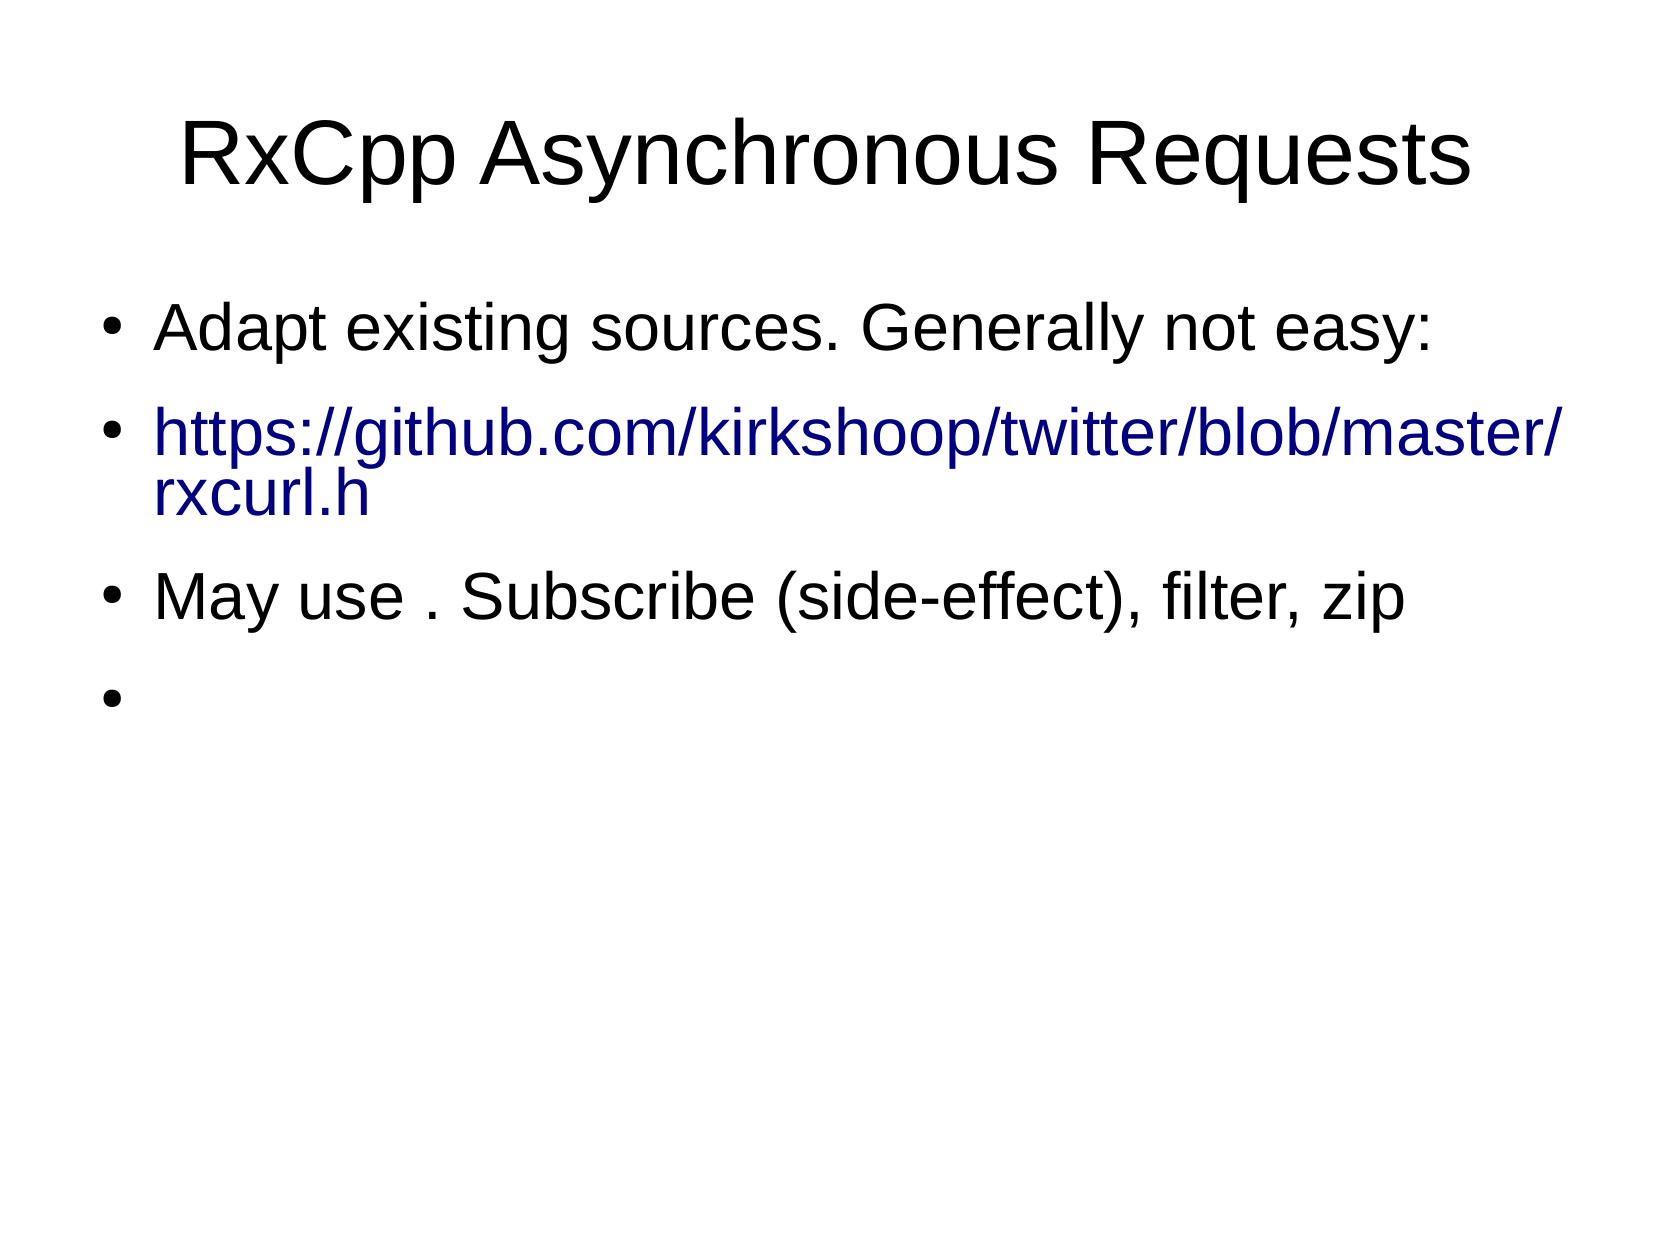

# RxCpp Asynchronous Requests
Adapt existing sources. Generally not easy:
https://github.com/kirkshoop/twitter/blob/master/rxcurl.h
May use . Subscribe (side-effect), filter, zip